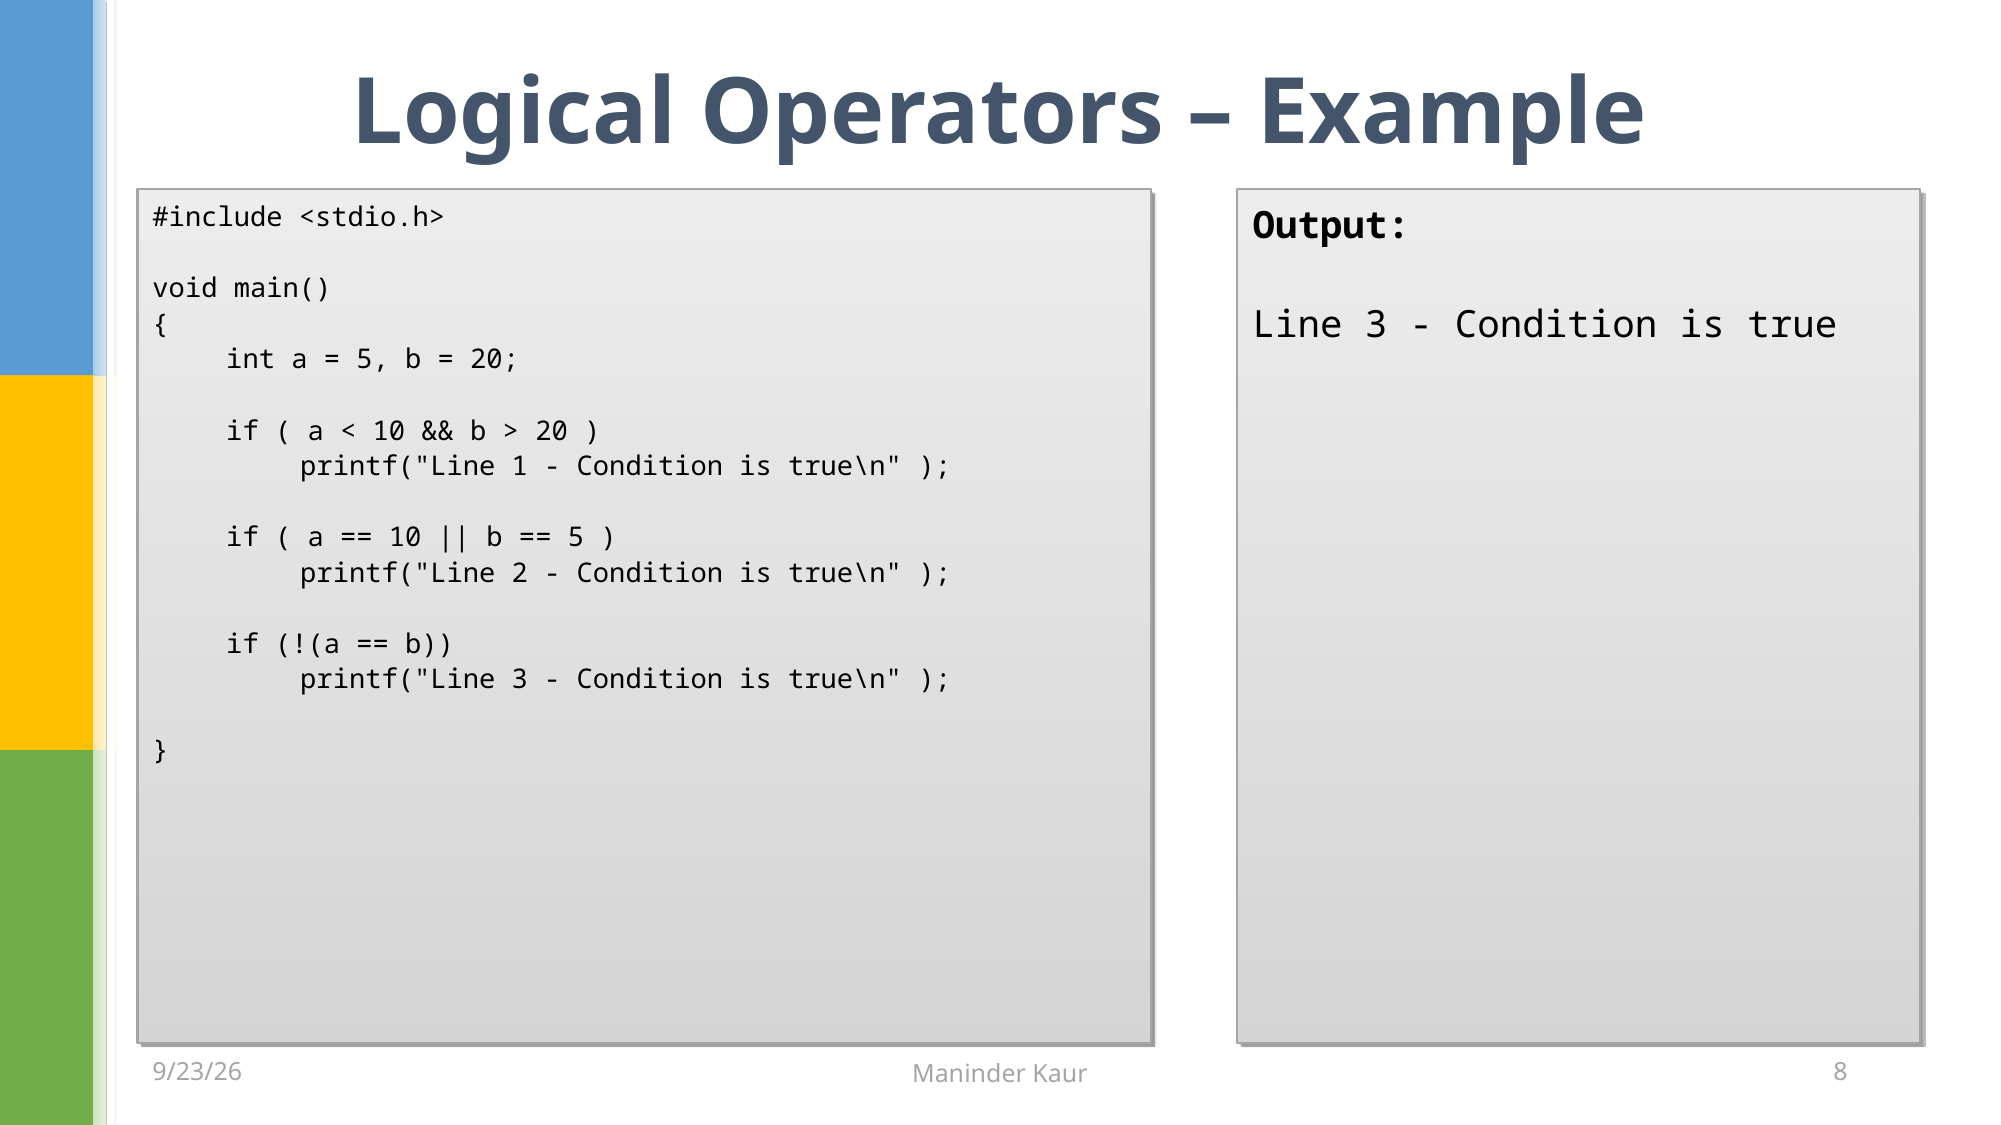

Logical Operators – Example
# #include <stdio.h>
void main()
{
	int a = 5, b = 20;
	if ( a < 10 && b > 20 )
		printf("Line 1 - Condition is true\n" );
	if ( a == 10 || b == 5 )
		printf("Line 2 - Condition is true\n" );
	if (!(a == b))
		printf("Line 3 - Condition is true\n" );
}
Output:
Line 3 - Condition is true
Maninder Kaur